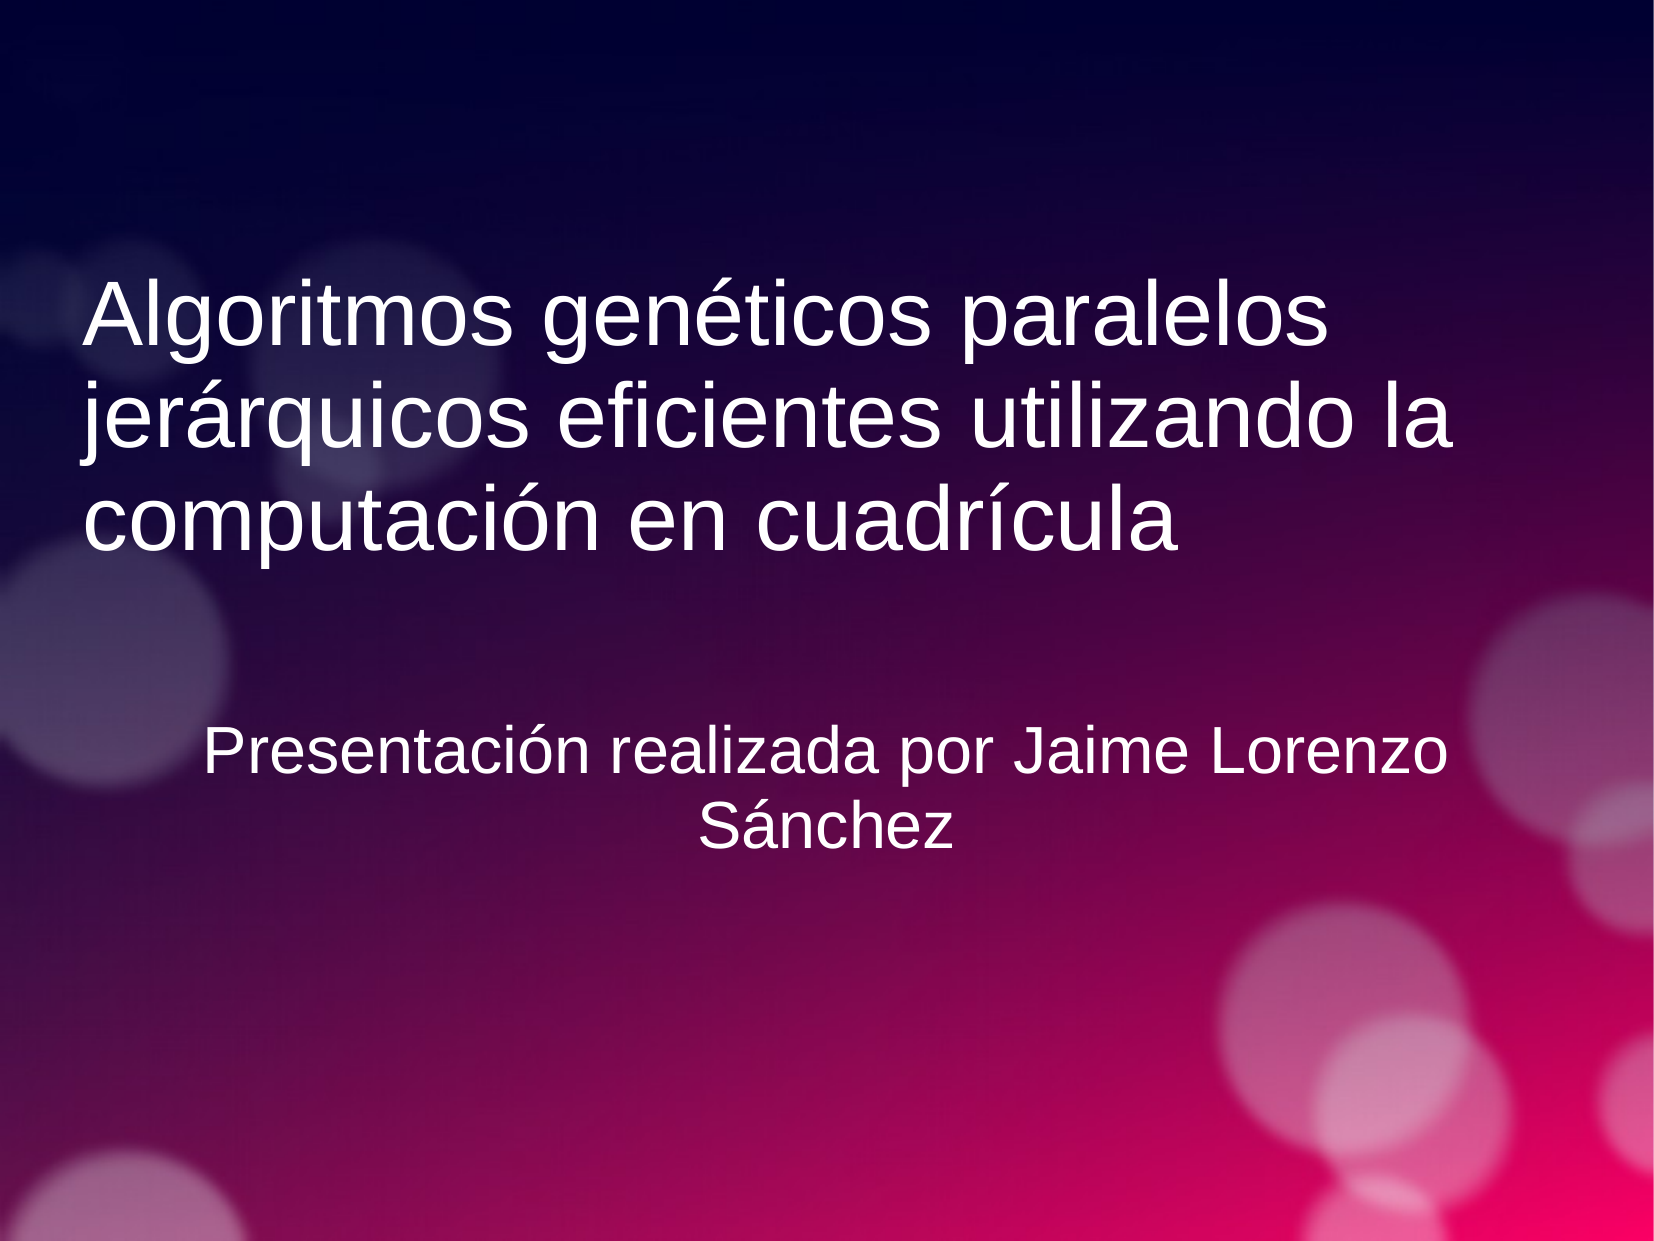

# Algoritmos genéticos paralelos jerárquicos eficientes utilizando la computación en cuadrícula
Presentación realizada por Jaime Lorenzo Sánchez